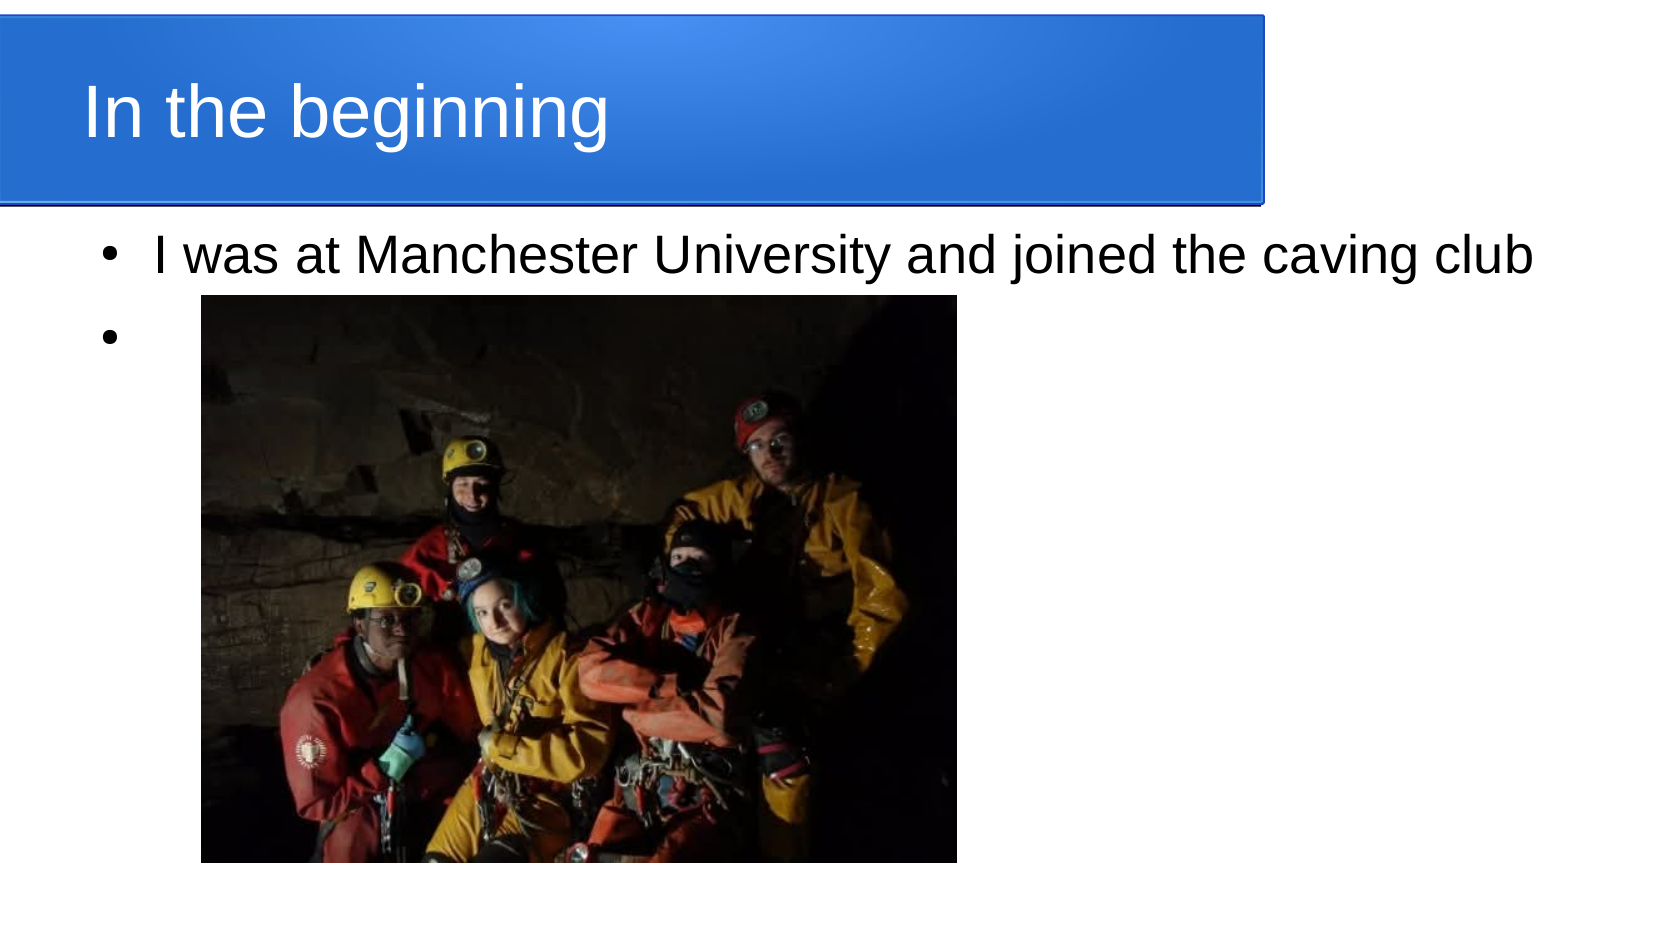

# In the beginning
I was at Manchester University and joined the caving club